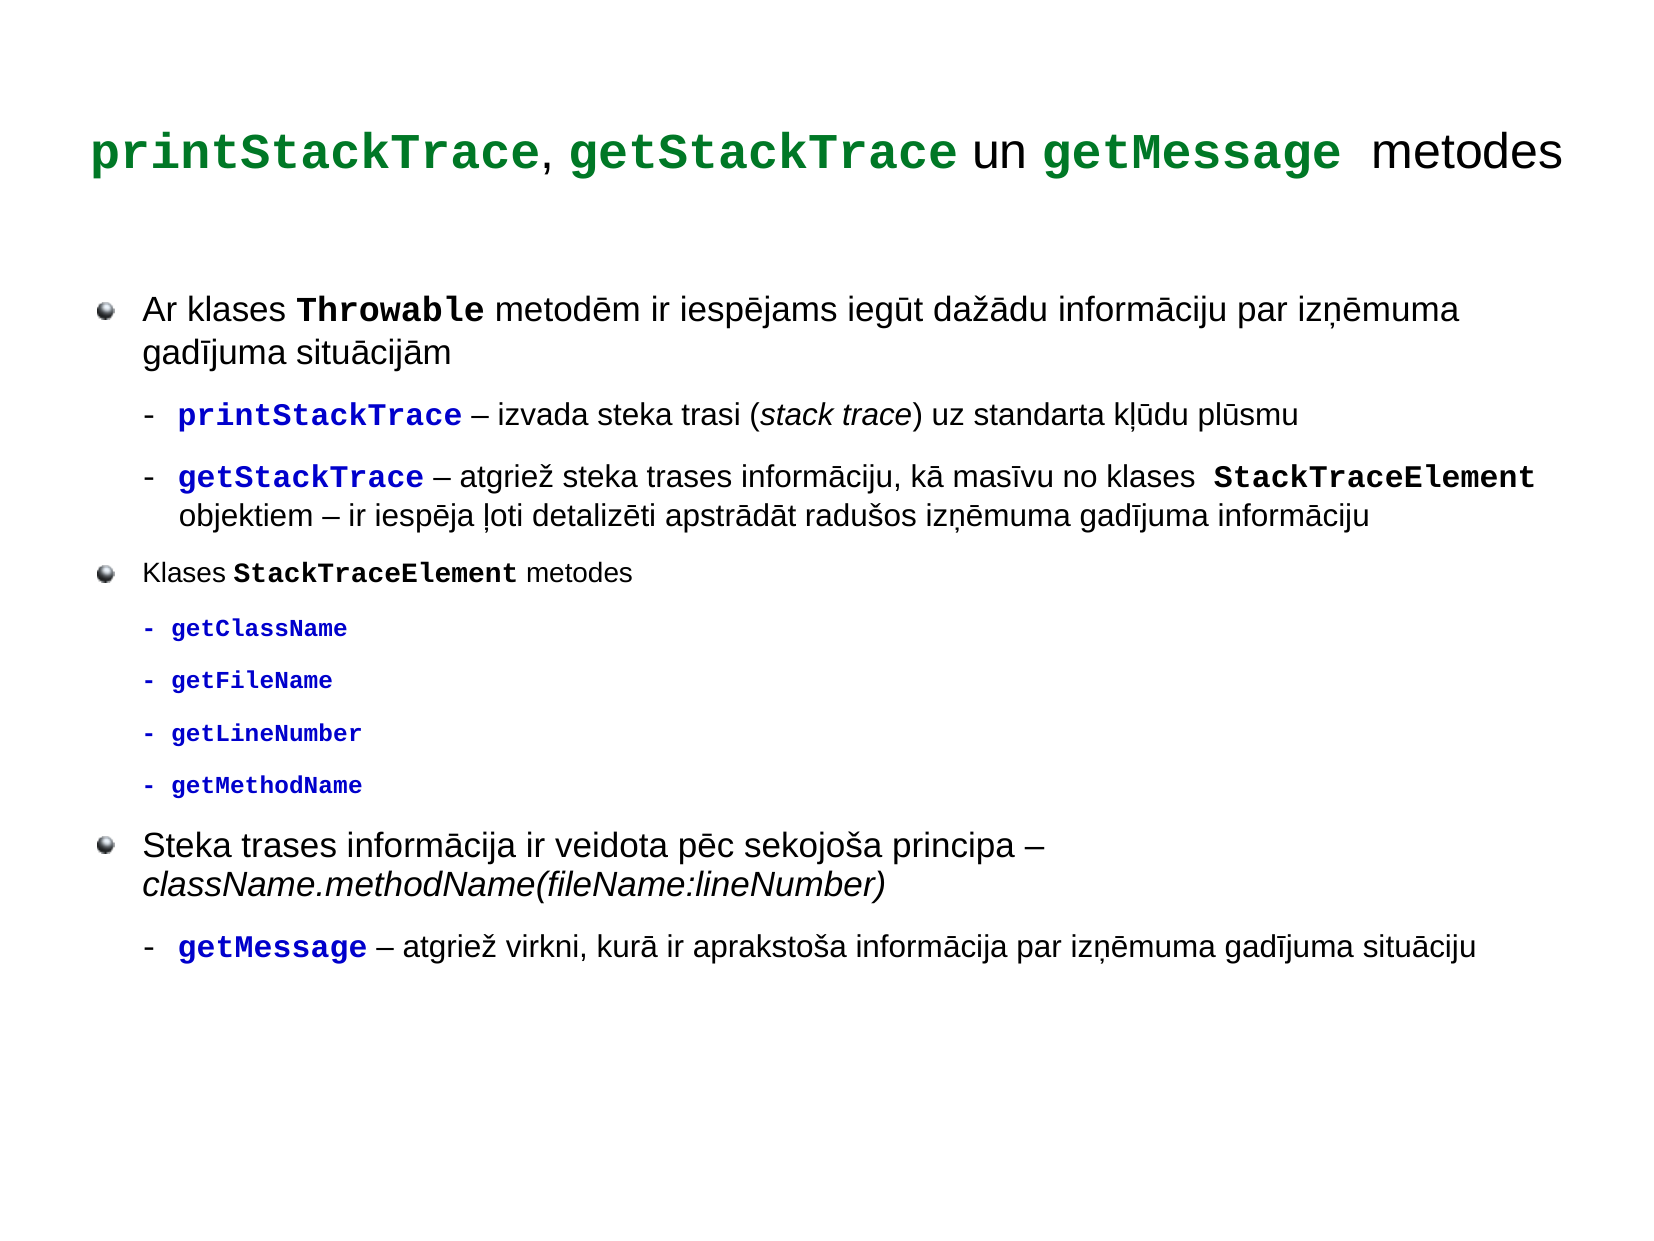

# printStackTrace, getStackTrace un getMessage metodes
Ar klases Throwable metodēm ir iespējams iegūt dažādu informāciju par izņēmuma gadījuma situācijām
 - printStackTrace – izvada steka trasi (stack trace) uz standarta kļūdu plūsmu
 - getStackTrace – atgriež steka trases informāciju, kā masīvu no klases StackTraceElement objektiem – ir iespēja ļoti detalizēti apstrādāt radušos izņēmuma gadījuma informāciju
Klases StackTraceElement metodes
 - getClassName
 - getFileName
 - getLineNumber
 - getMethodName
Steka trases informācija ir veidota pēc sekojoša principa – className.methodName(fileName:lineNumber)
 - getMessage – atgriež virkni, kurā ir aprakstoša informācija par izņēmuma gadījuma situāciju